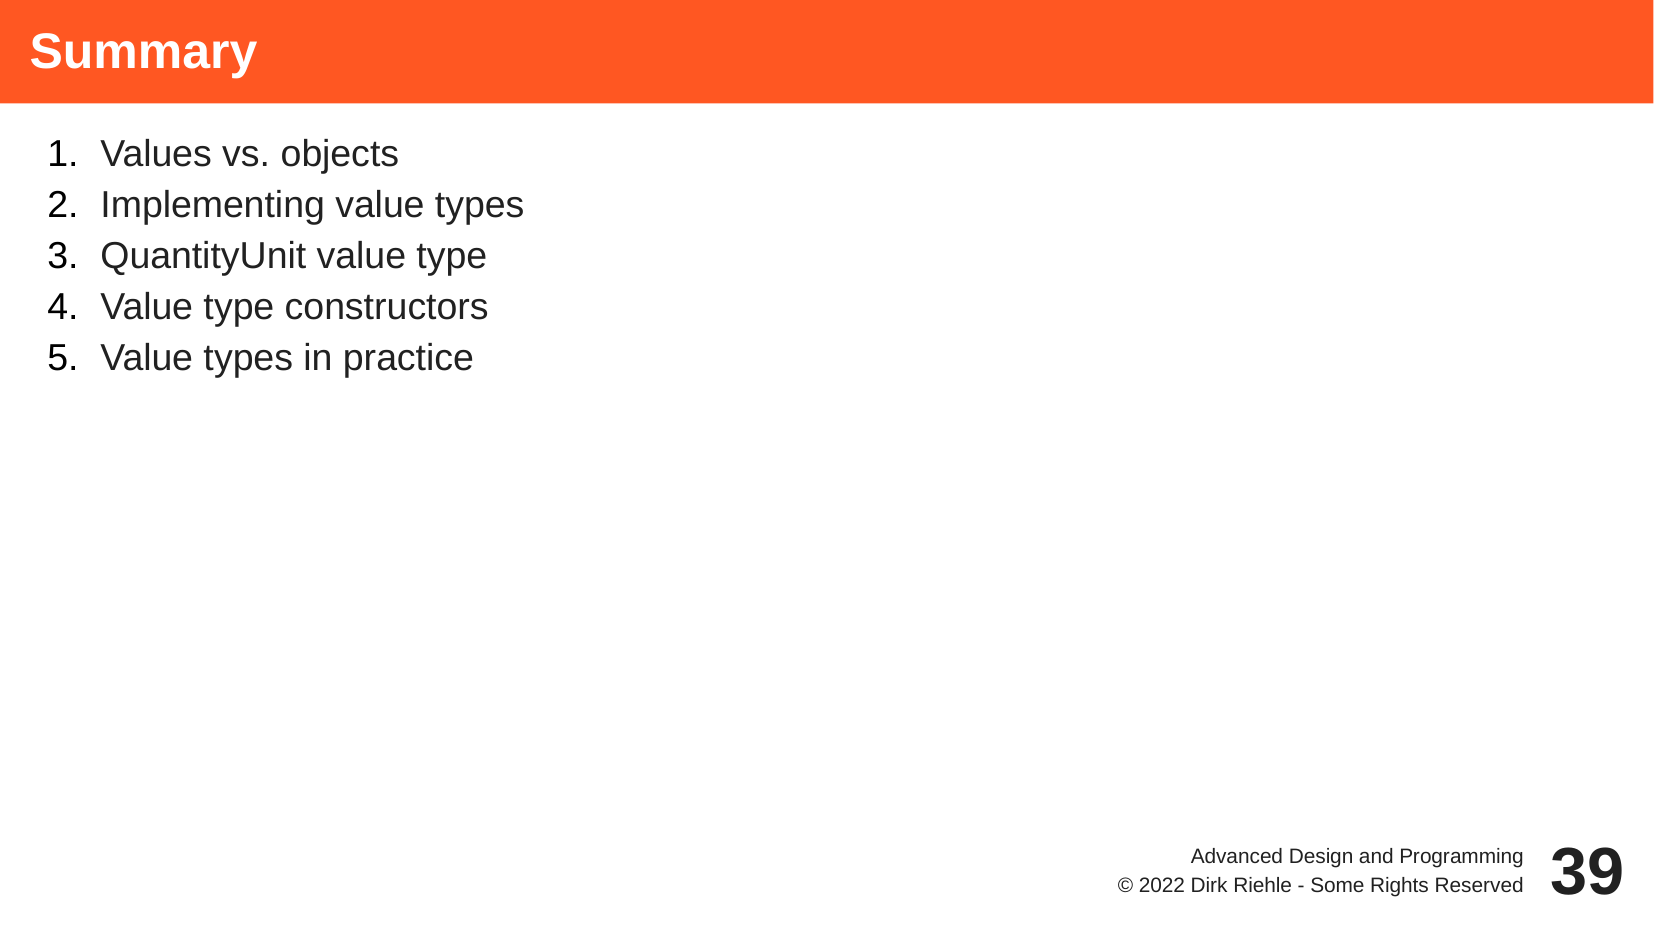

# Summary
Values vs. objects
Implementing value types
QuantityUnit value type
Value type constructors
Value types in practice
Advanced Design and Programming
39
© 2022 Dirk Riehle - Some Rights Reserved